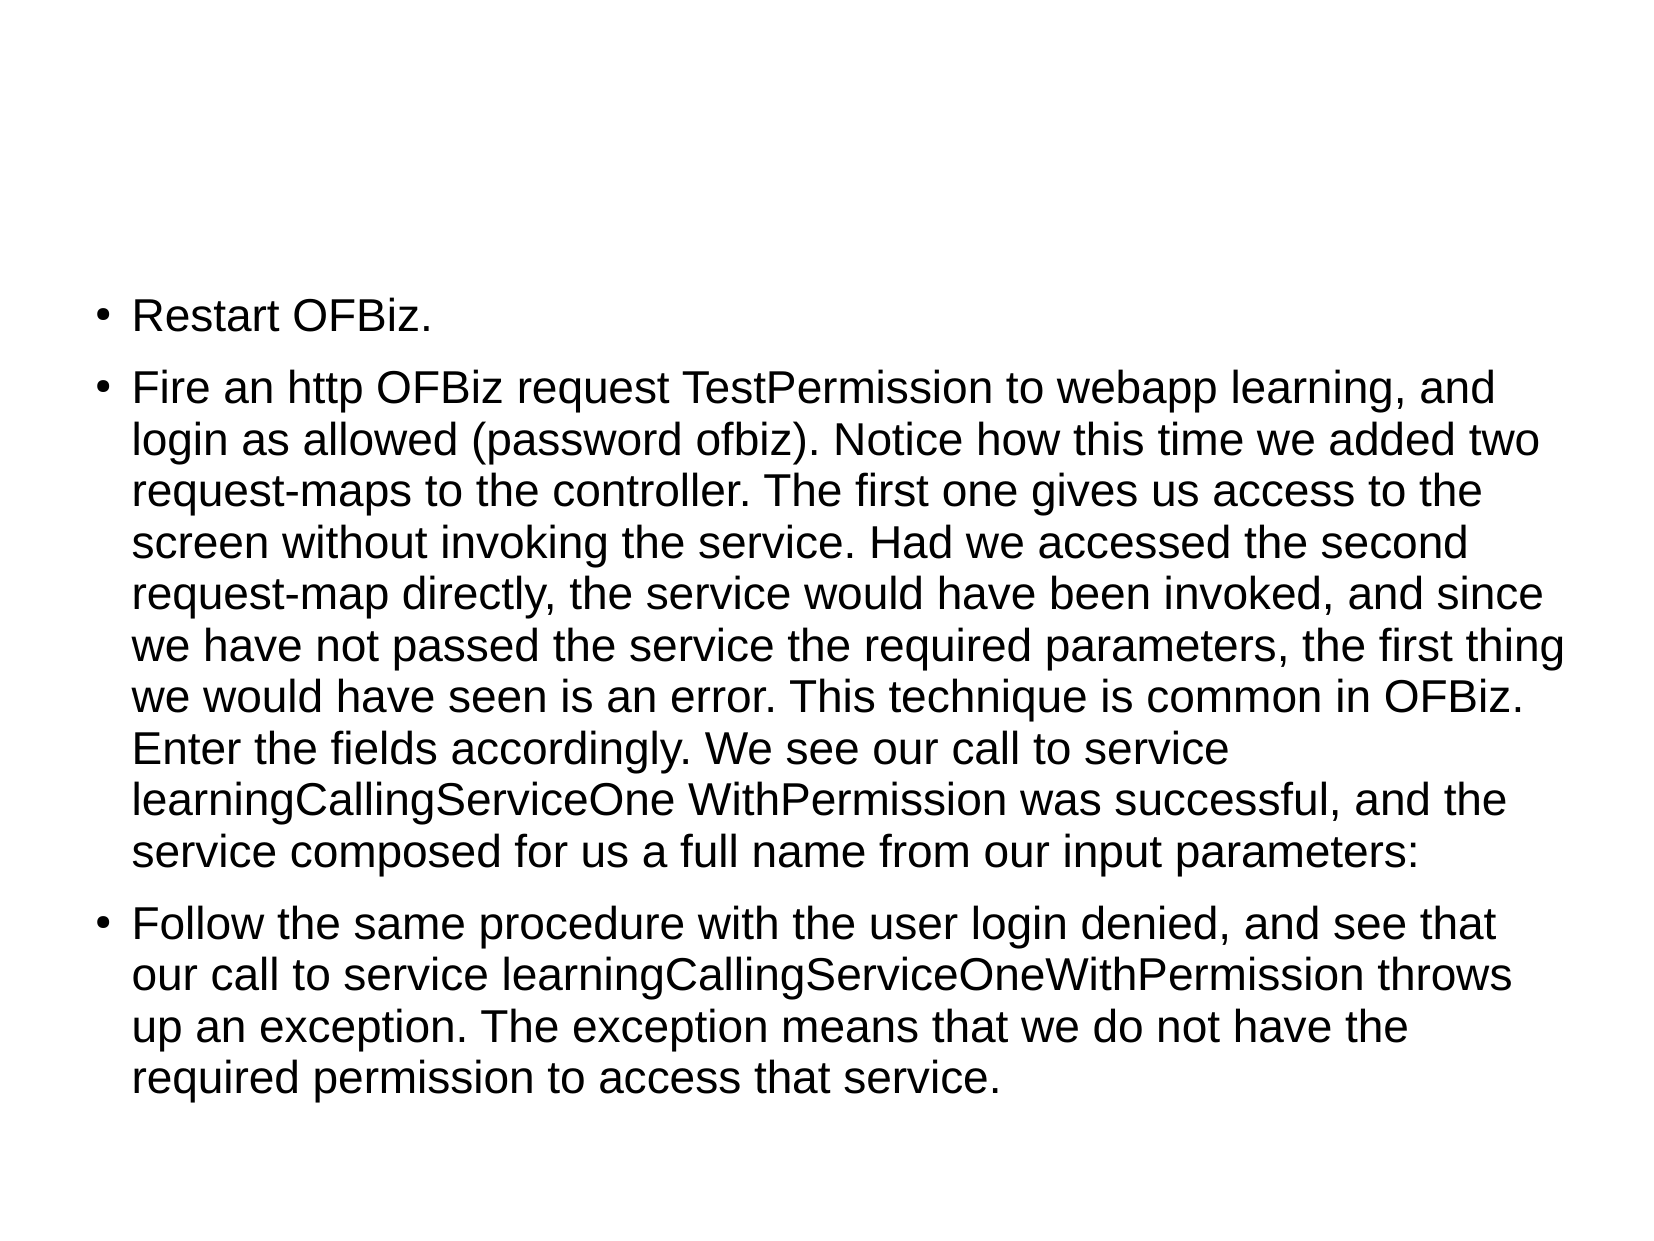

# Restart OFBiz.
Fire an http OFBiz request TestPermission to webapp learning, and login as allowed (password ofbiz). Notice how this time we added two request-maps to the controller. The first one gives us access to the screen without invoking the service. Had we accessed the second request-map directly, the service would have been invoked, and since we have not passed the service the required parameters, the first thing we would have seen is an error. This technique is common in OFBiz. Enter the fields accordingly. We see our call to service learningCallingServiceOne WithPermission was successful, and the service composed for us a full name from our input parameters:
Follow the same procedure with the user login denied, and see that our call to service learningCallingServiceOneWithPermission throws up an exception. The exception means that we do not have the required permission to access that service.